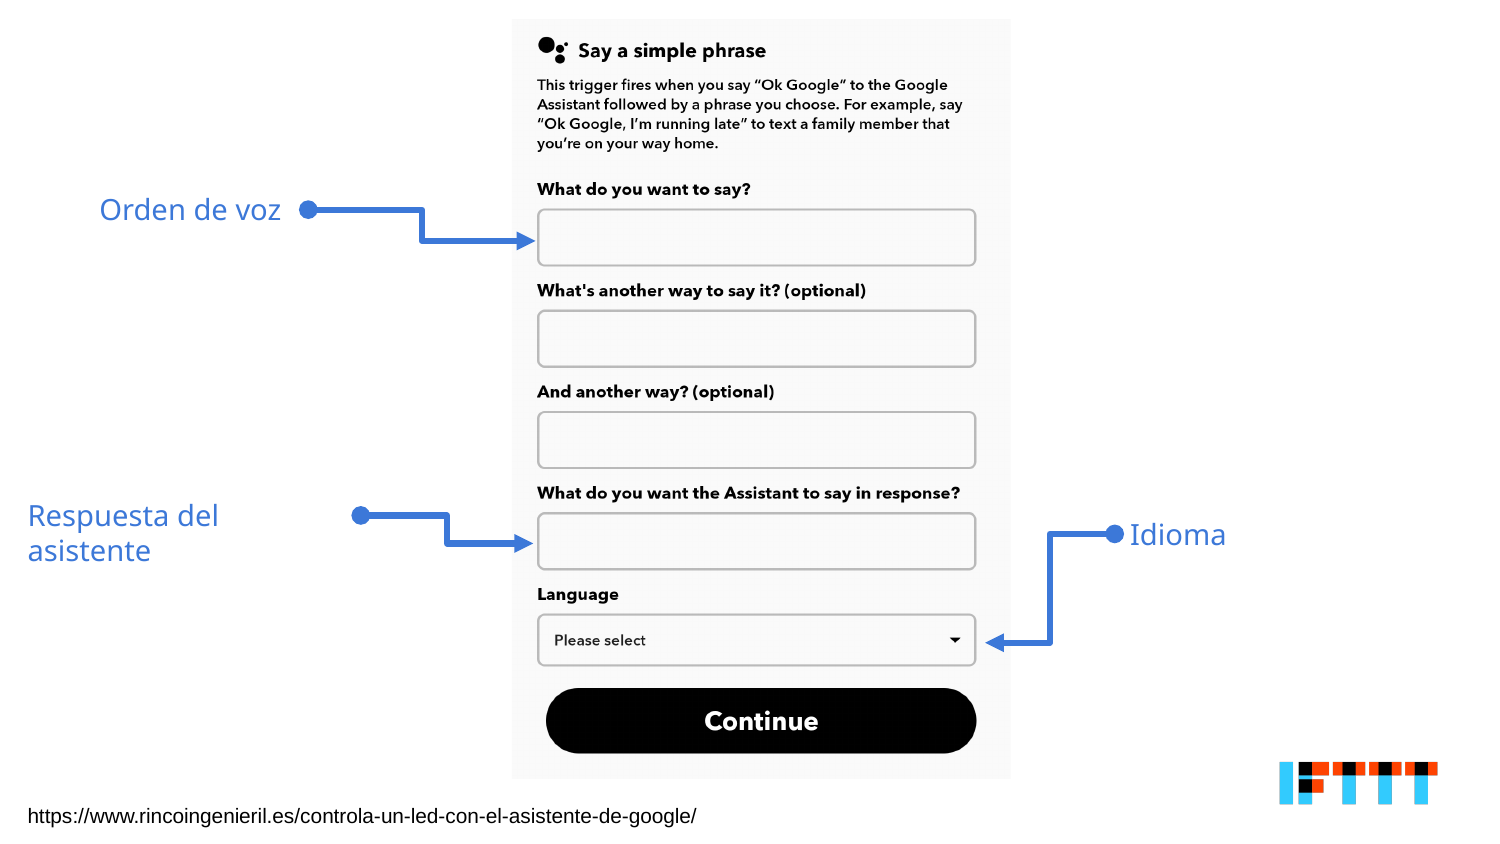

Orden de voz
Respuesta del asistente
Idioma